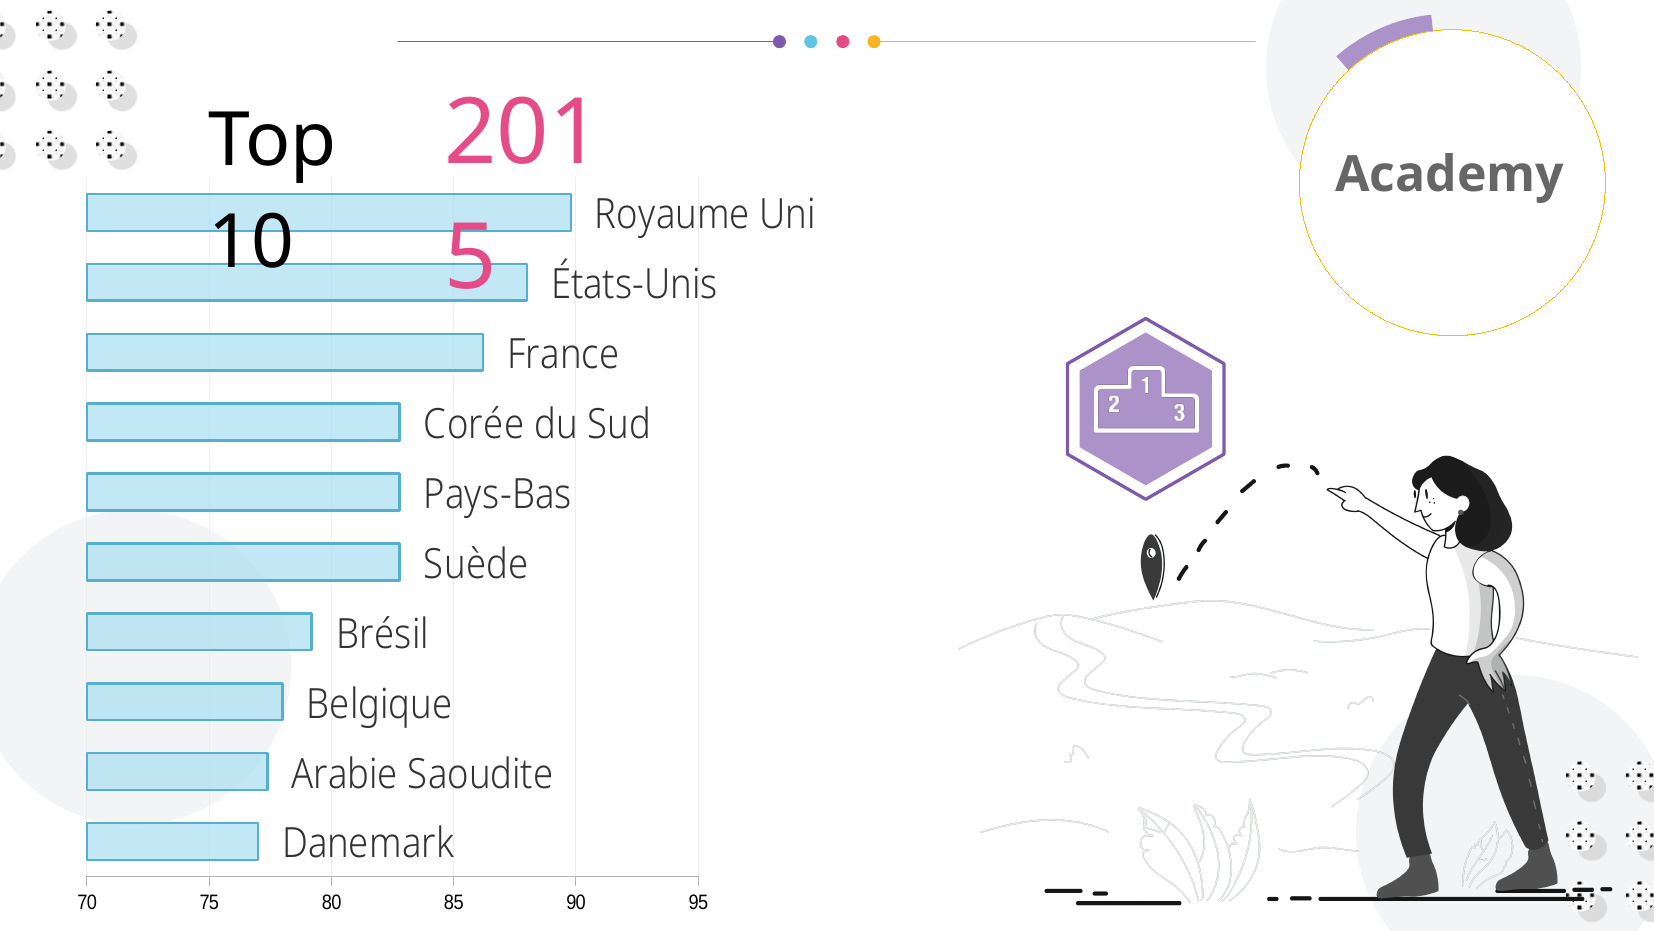

2015
Top 10
Academy
### Chart
| Category | 1 colonne |
|---|---|
| Danemark | 77.0 |
| Arabie Saoudite | 77.4 |
| Belgique | 78.0 |
| Brésil | 79.2 |
| Suède | 82.8 |
| Pays-Bas | 82.8 |
| Corée du Sud | 82.8 |
| France | 86.2 |
| États-Unis | 88.0 |
| Royaume Uni | 89.8 |